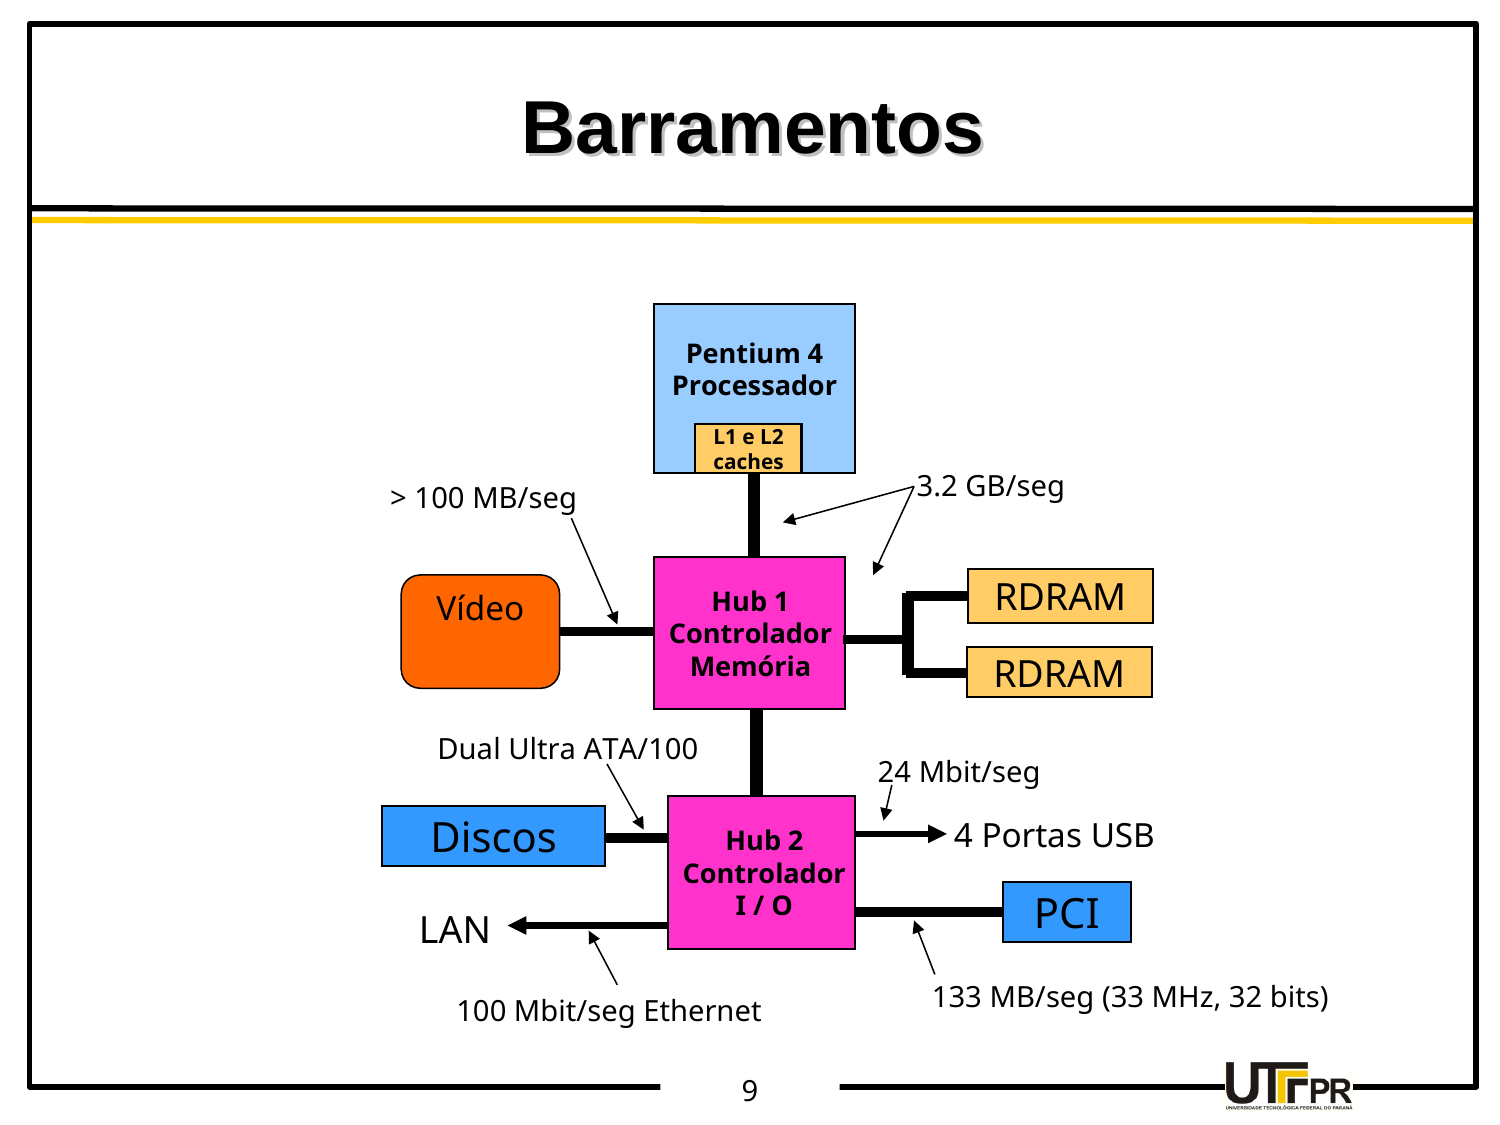

# Barramentos
Pentium 4
Processador
L1 e L2
caches
3.2 GB/seg
> 100 MB/seg
Hub 1
Controlador
Memória
RDRAM
Vídeo
RDRAM
Dual Ultra ATA/100
24 Mbit/seg
Hub 2
Controlador
I / O
Discos
4 Portas USB
PCI
LAN
133 MB/seg (33 MHz, 32 bits)
100 Mbit/seg Ethernet